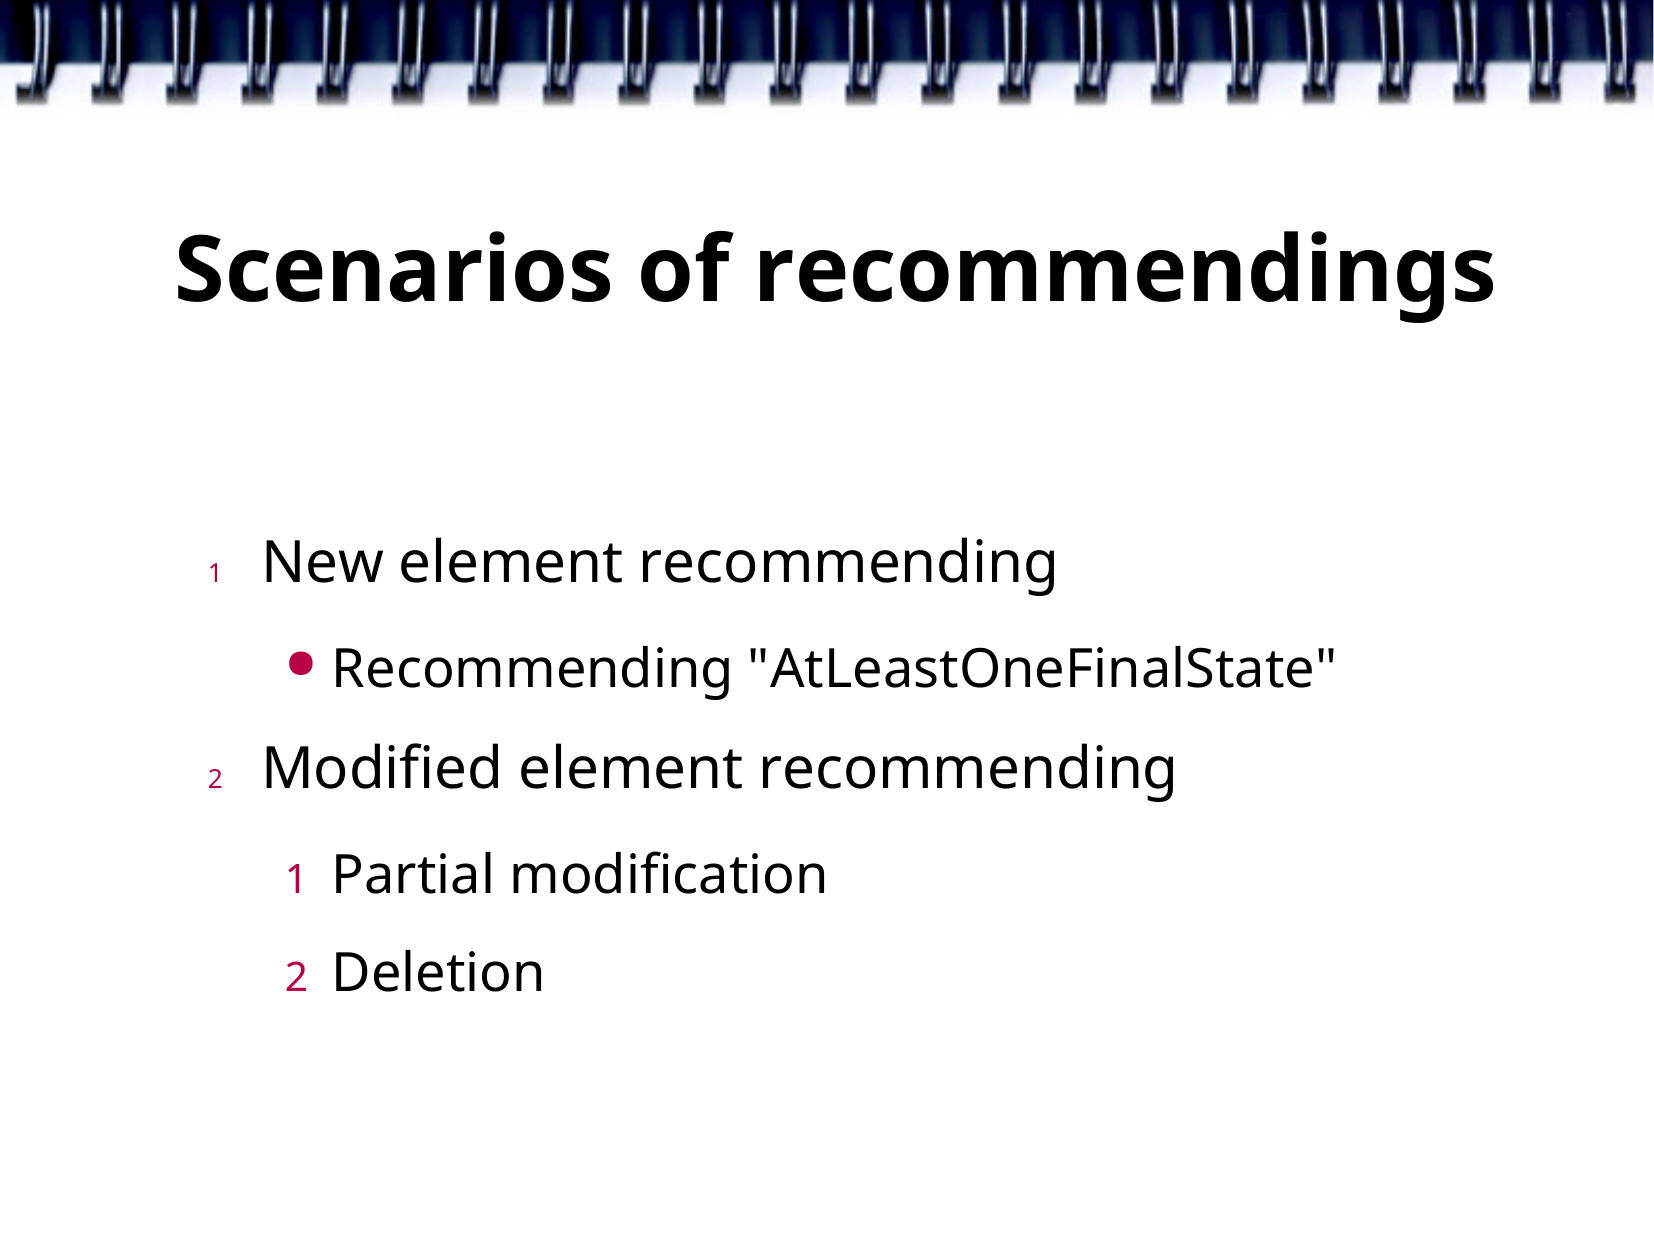

# Scenarios of recommendings
New element recommending
Recommending "AtLeastOneFinalState"
Modified element recommending
Partial modification
Deletion